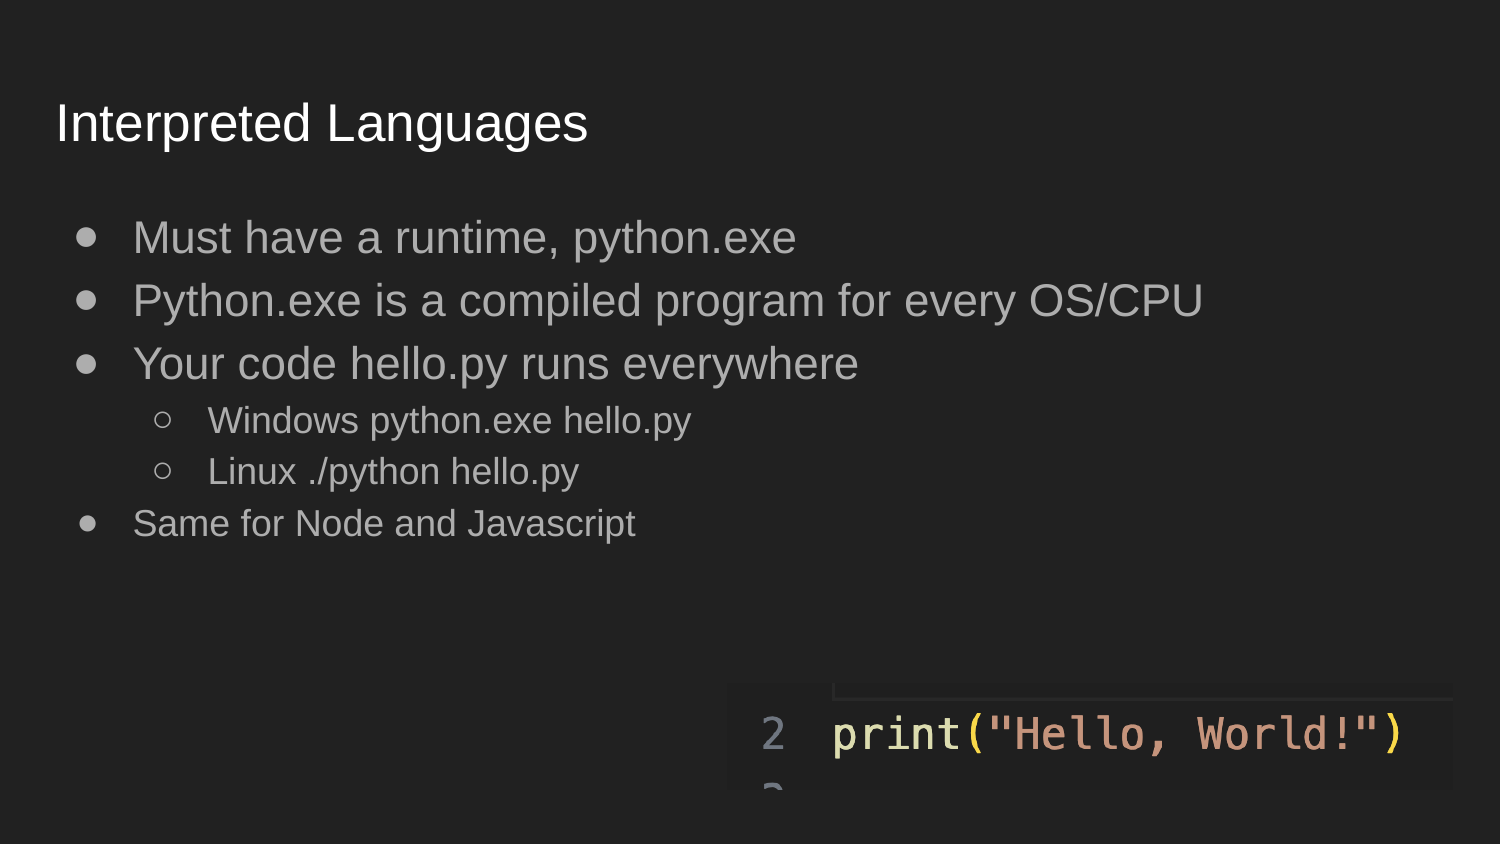

# Interpreted Languages
Must have a runtime, python.exe
Python.exe is a compiled program for every OS/CPU
Your code hello.py runs everywhere
Windows python.exe hello.py
Linux ./python hello.py
Same for Node and Javascript